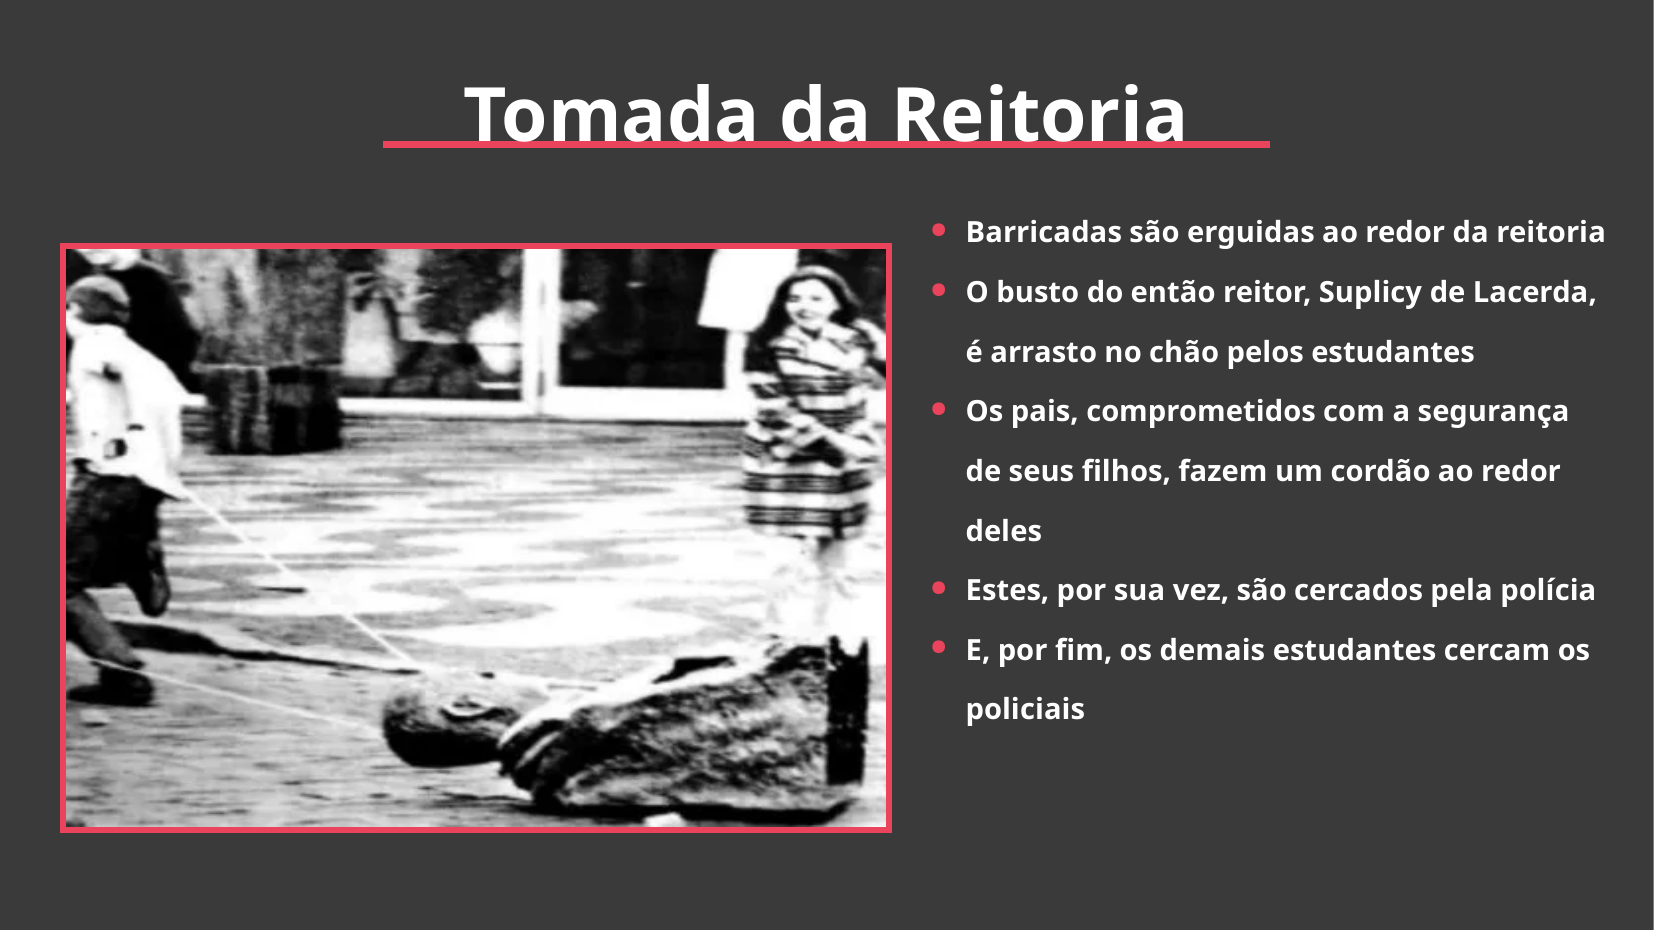

Tomada da Reitoria
Barricadas são erguidas ao redor da reitoria
O busto do então reitor, Suplicy de Lacerda, é arrasto no chão pelos estudantes
Os pais, comprometidos com a segurança de seus filhos, fazem um cordão ao redor deles
Estes, por sua vez, são cercados pela polícia
E, por fim, os demais estudantes cercam os policiais